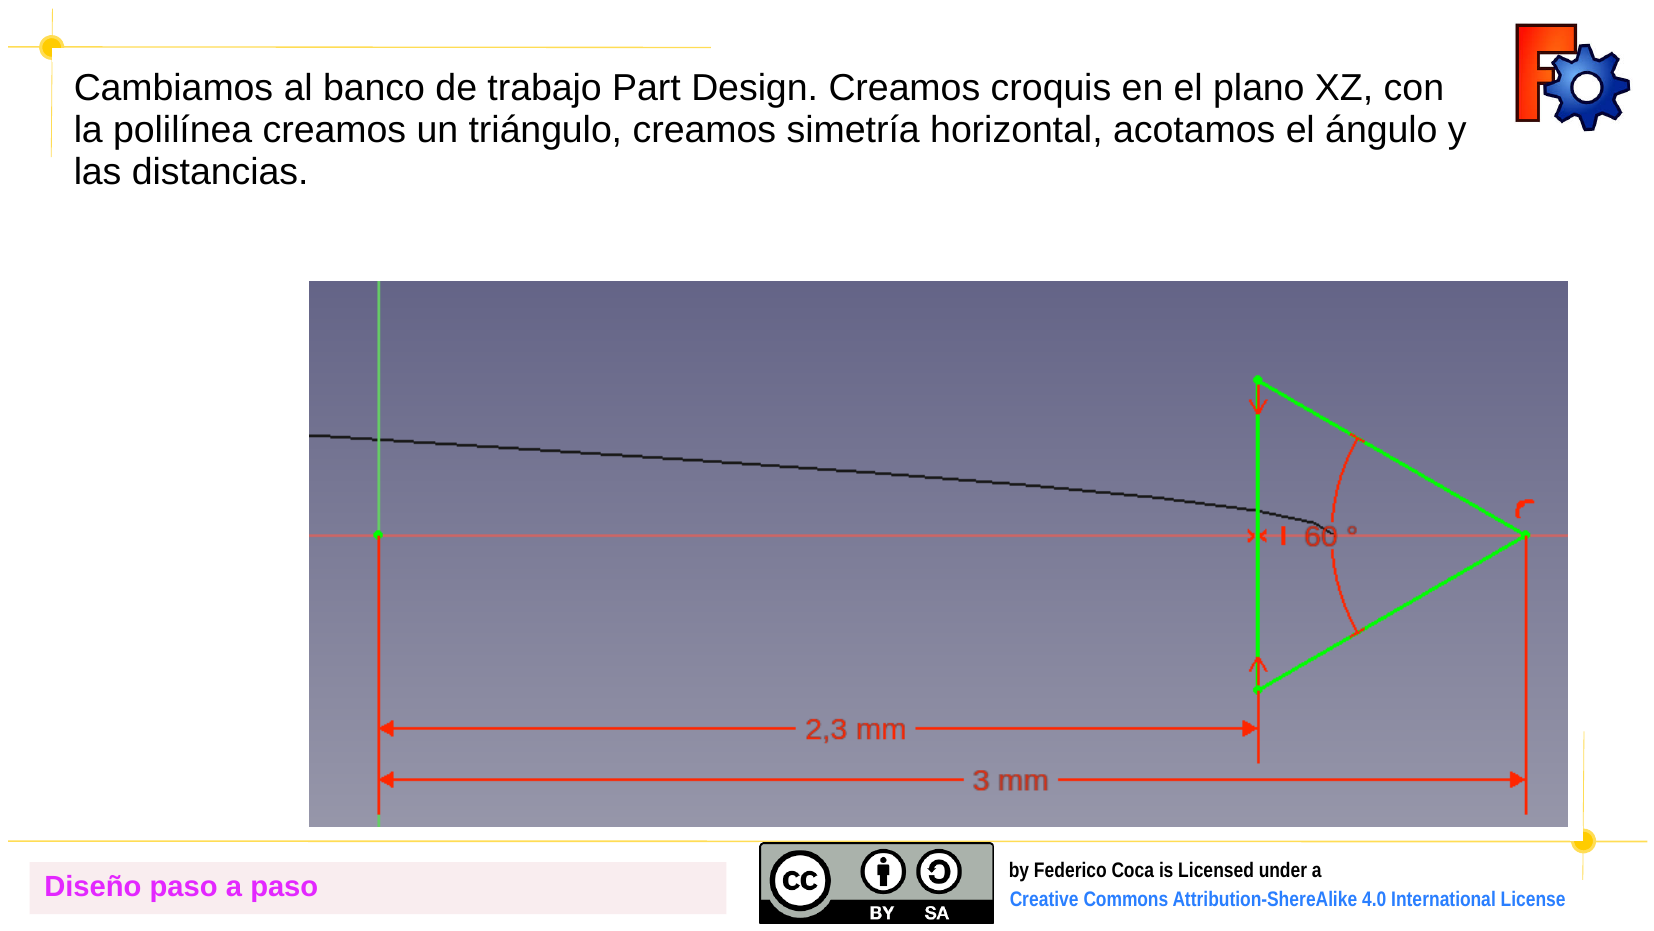

Cambiamos al banco de trabajo Part Design. Creamos croquis en el plano XZ, con la polilínea creamos un triángulo, creamos simetría horizontal, acotamos el ángulo y las distancias.
Diseño paso a paso